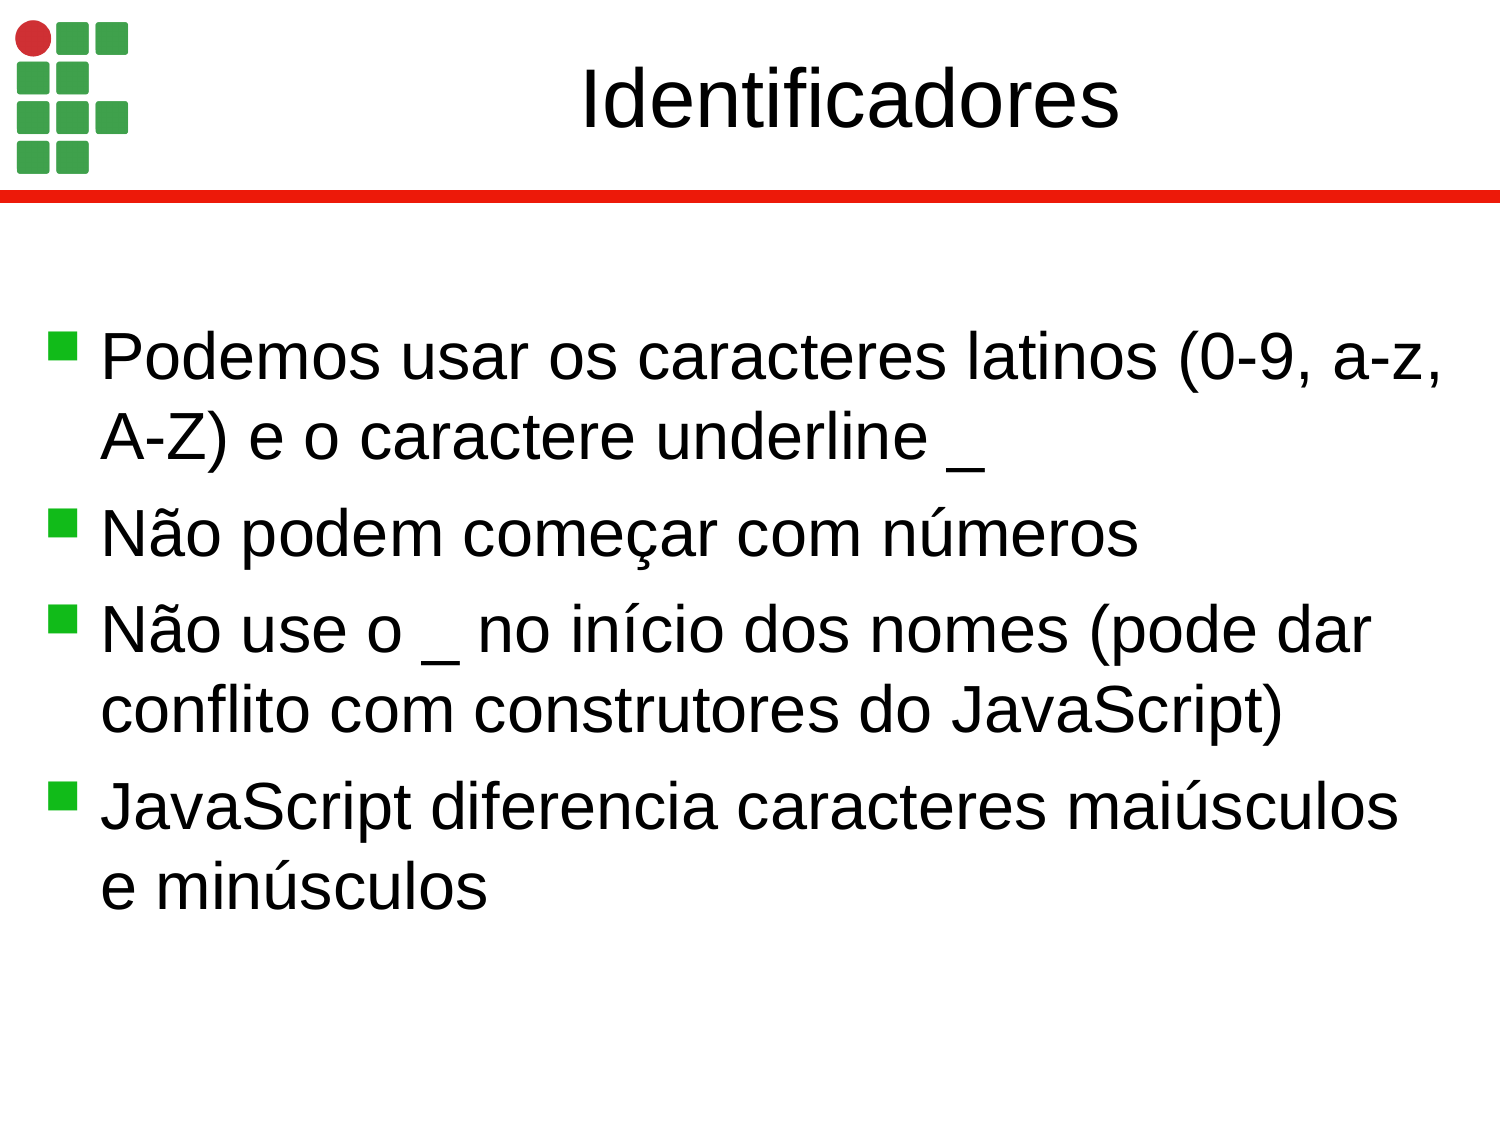

# Identificadores
Podemos usar os caracteres latinos (0-9, a-z, A-Z) e o caractere underline _
Não podem começar com números
Não use o _ no início dos nomes (pode dar conflito com construtores do JavaScript)
JavaScript diferencia caracteres maiúsculos e minúsculos